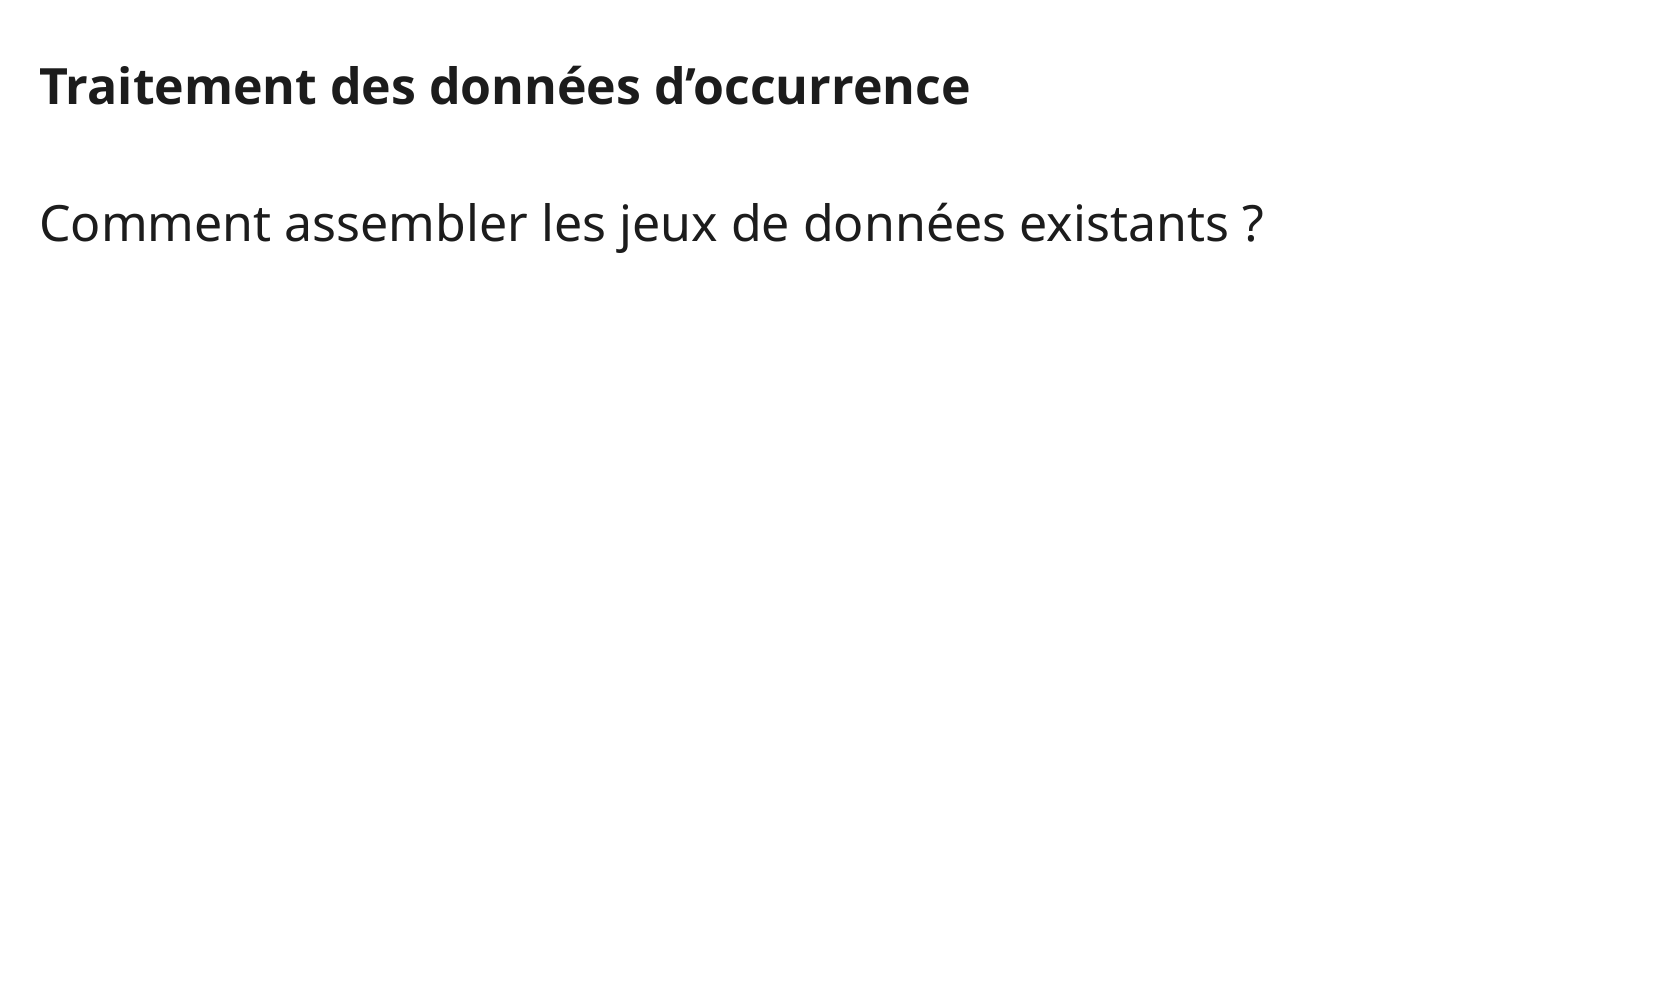

Traitement des données d’occurrence
Comment assembler les jeux de données existants ?